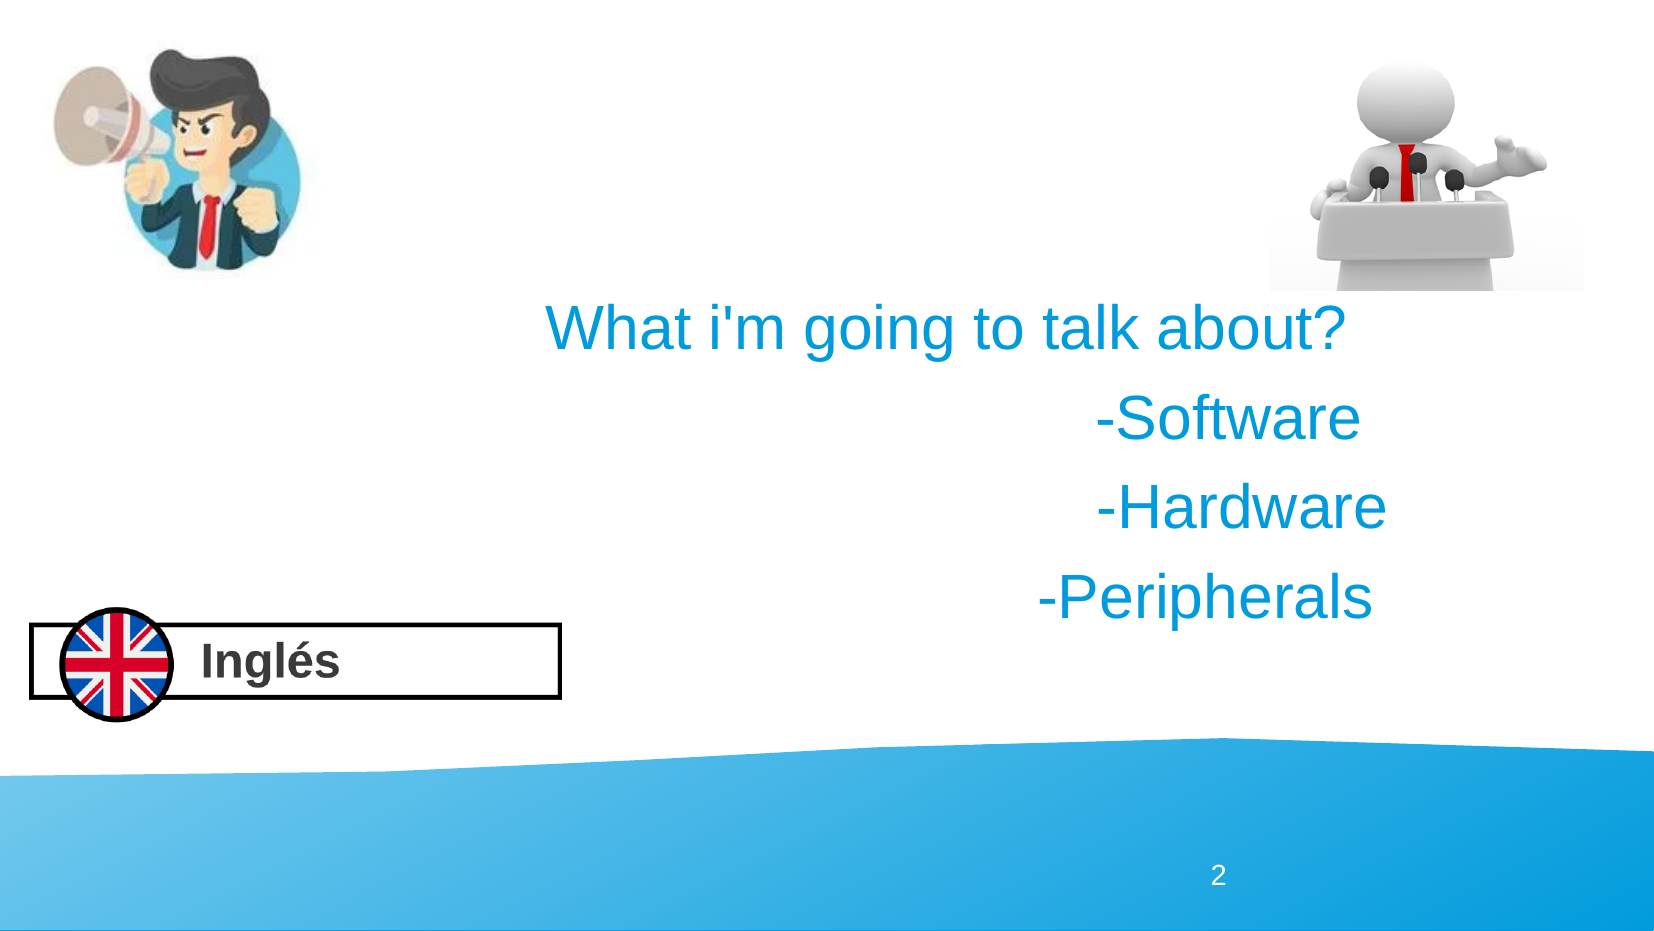

# What i'm going to talk about?
																-Software
																-Hardware
															-Peripherals